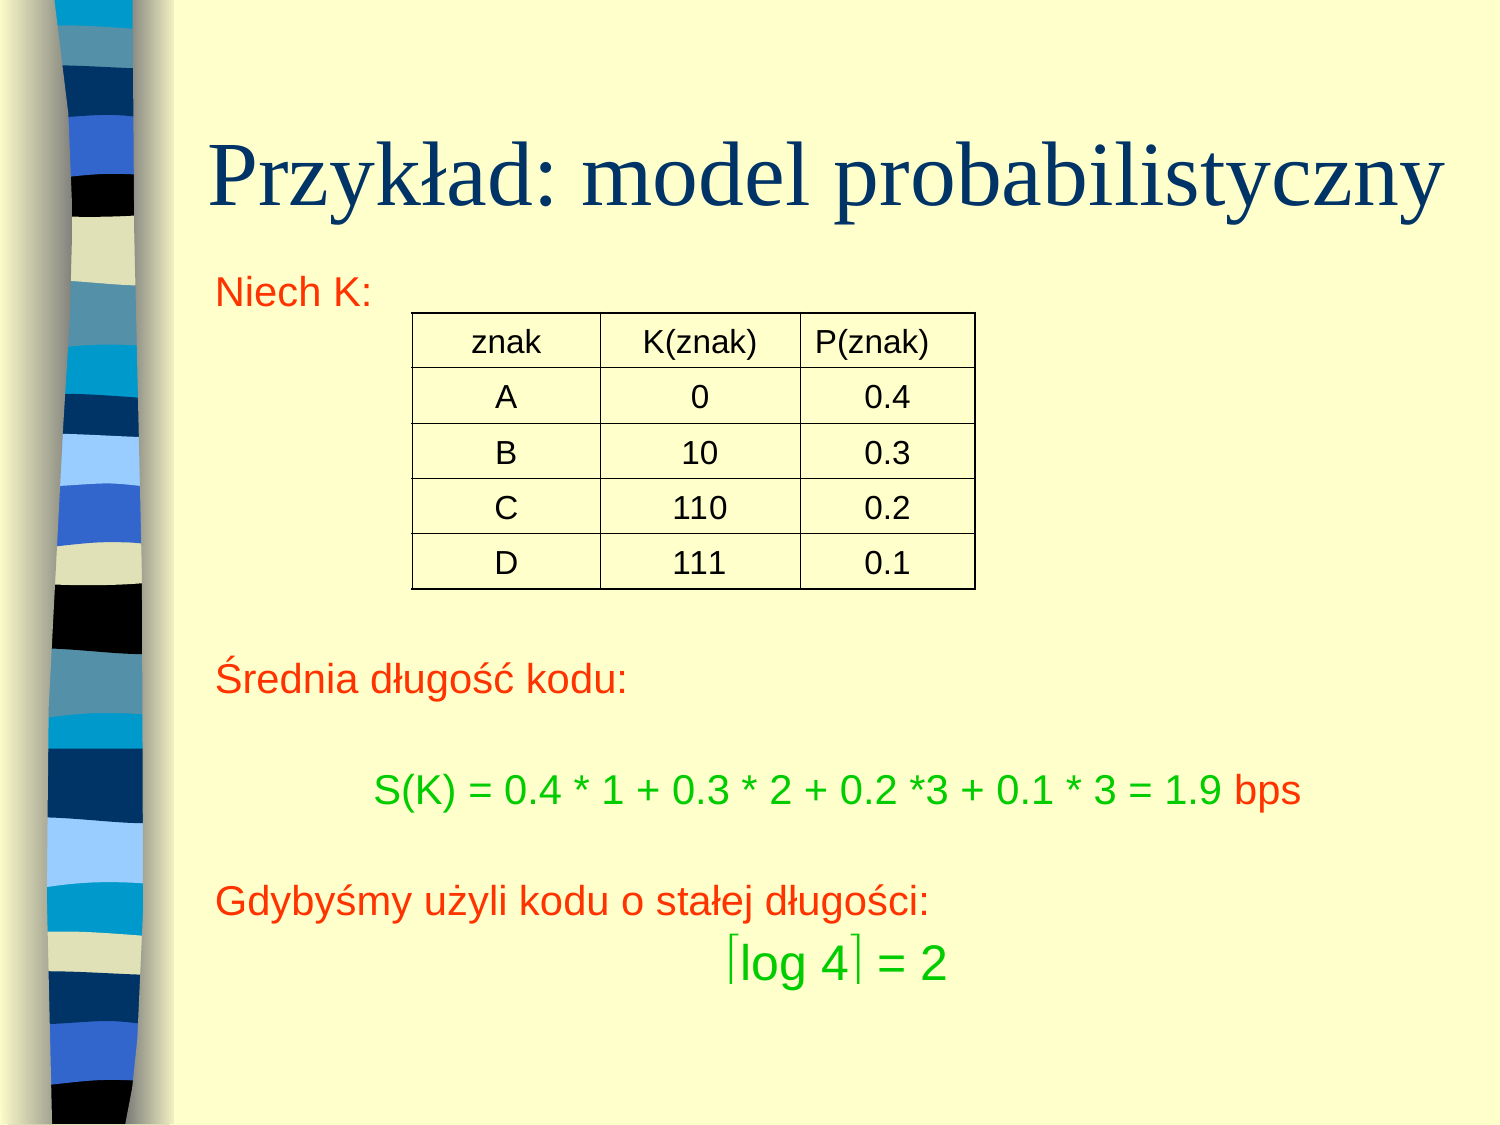

# Przykład: model probabilistyczny
Niech K:
Średnia długość kodu:
S(K) = 0.4 * 1 + 0.3 * 2 + 0.2 *3 + 0.1 * 3 = 1.9 bps
Gdybyśmy użyli kodu o stałej długości:
log 4 = 2
| znak | K(znak) | P(znak) |
| --- | --- | --- |
| A | 0 | 0.4 |
| B | 10 | 0.3 |
| C | 110 | 0.2 |
| D | 111 | 0.1 |